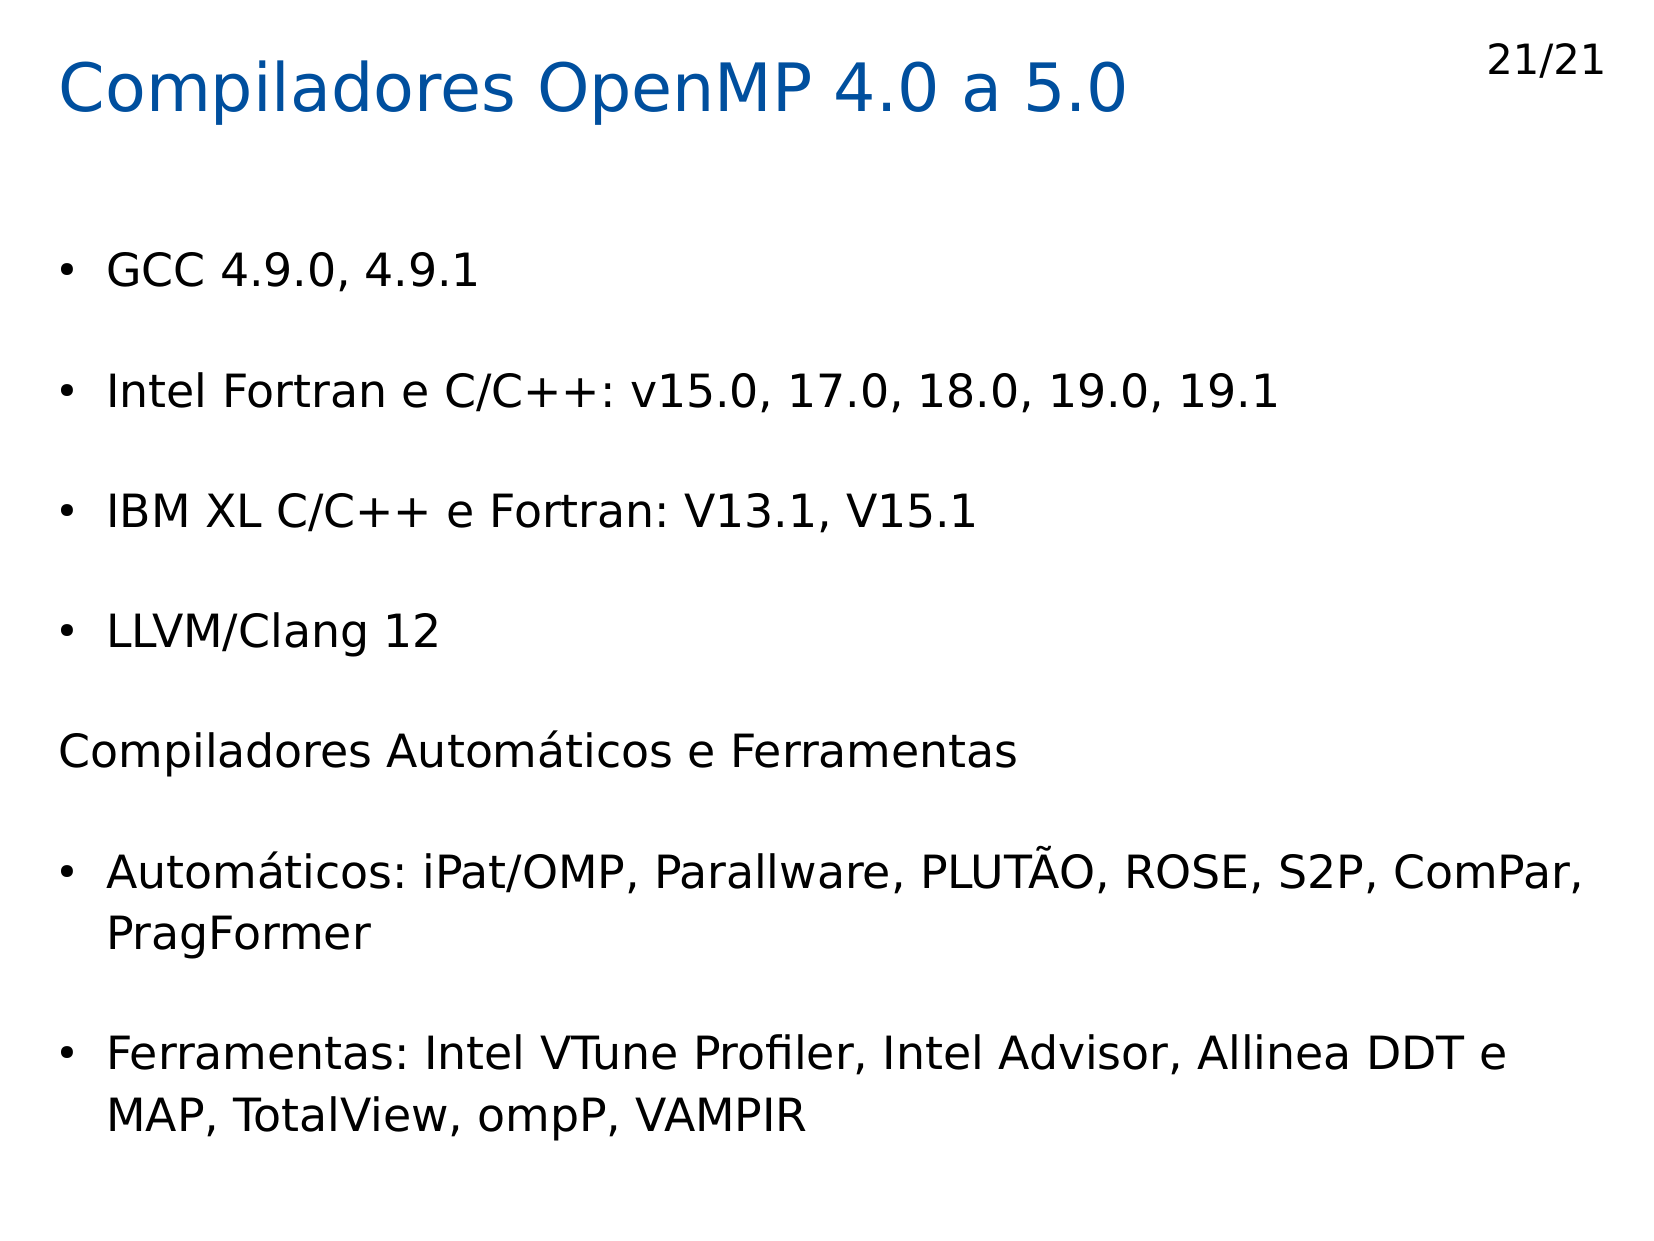

# Compiladores OpenMP 4.0 a 5.0
21
GCC 4.9.0, 4.9.1
Intel Fortran e C/C++: v15.0, 17.0, 18.0, 19.0, 19.1
IBM XL C/C++ e Fortran: V13.1, V15.1
LLVM/Clang 12
Compiladores Automáticos e Ferramentas
Automáticos: iPat/OMP, Parallware, PLUTÃO, ROSE, S2P, ComPar, PragFormer
Ferramentas: Intel VTune Profiler, Intel Advisor, Allinea DDT e MAP, TotalView, ompP, VAMPIR